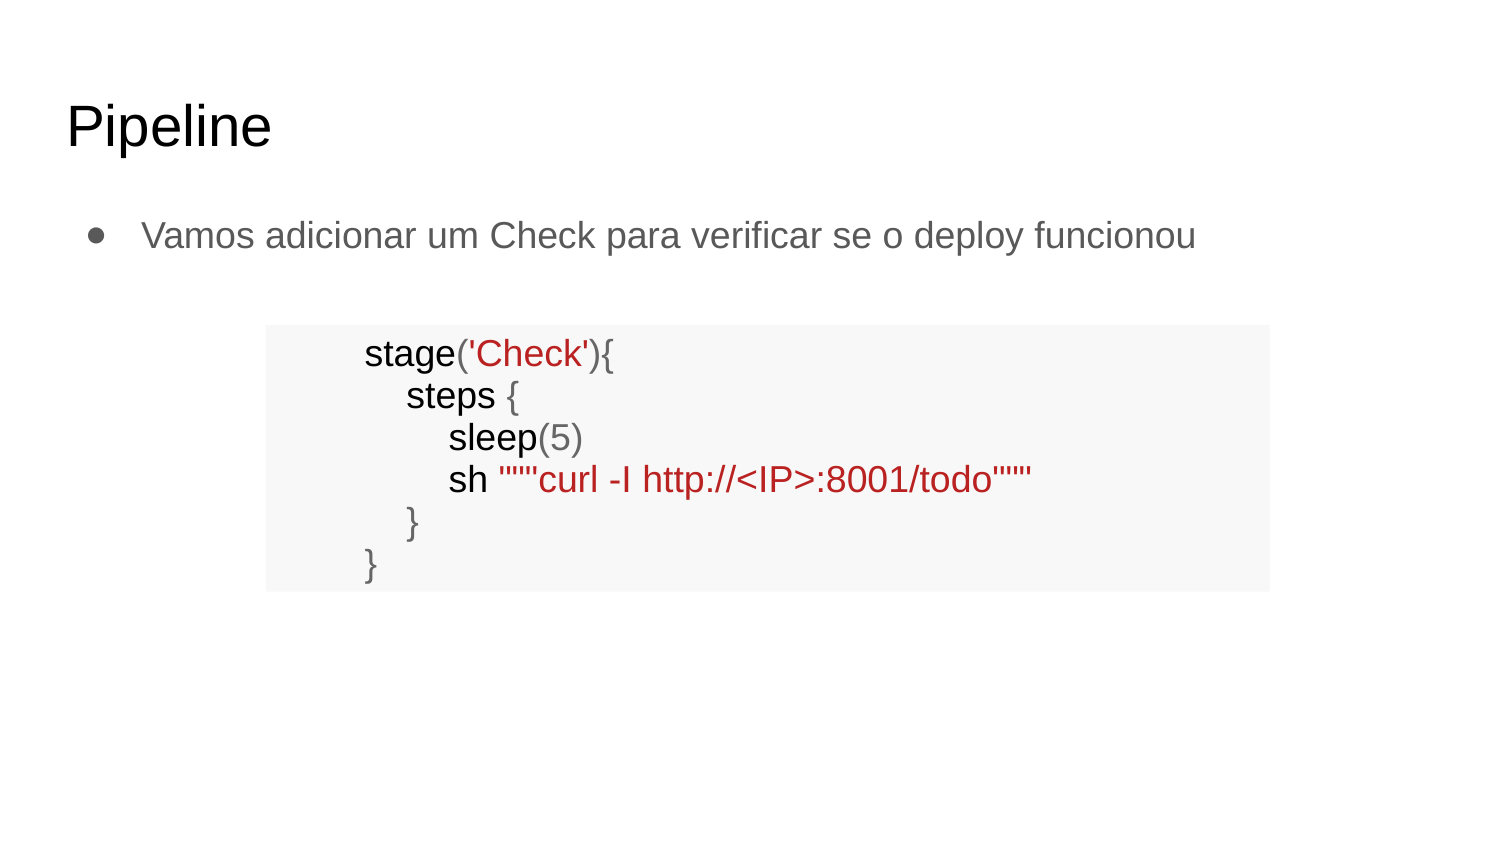

# Pipeline
Vamos adicionar um Check para verificar se o deploy funcionou
 stage('Check'){
 steps {
 sleep(5)
 sh """curl -I http://<IP>:8001/todo"""
 }
 }